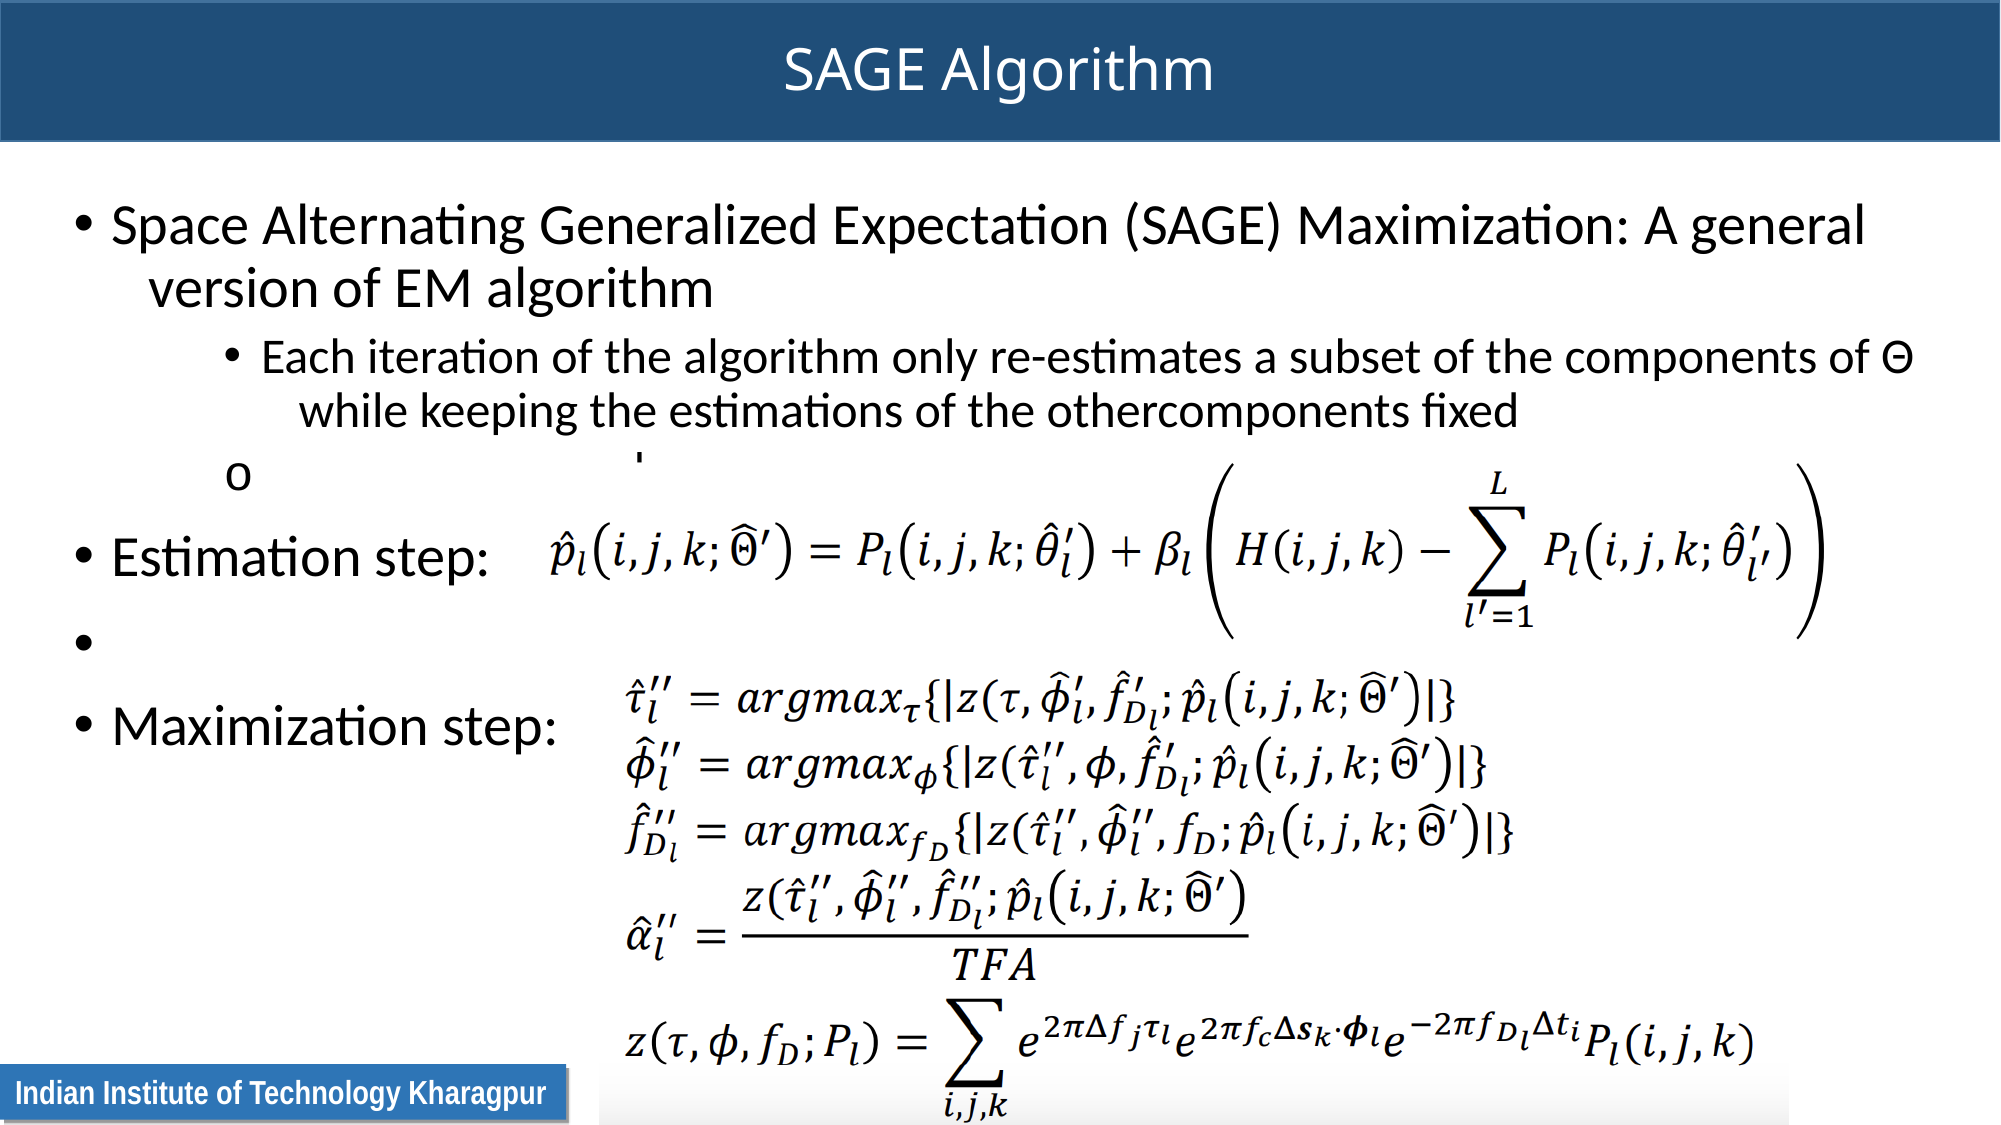

SAGE Algorithm
# Space Alternating Generalized Expectation (SAGE) Maximization: A general version of EM algorithm
Each iteration of the algorithm only re-estimates a subset of the components of Θ while keeping the estimations of the othercomponents fixed
Estimation step:
Maximization step: